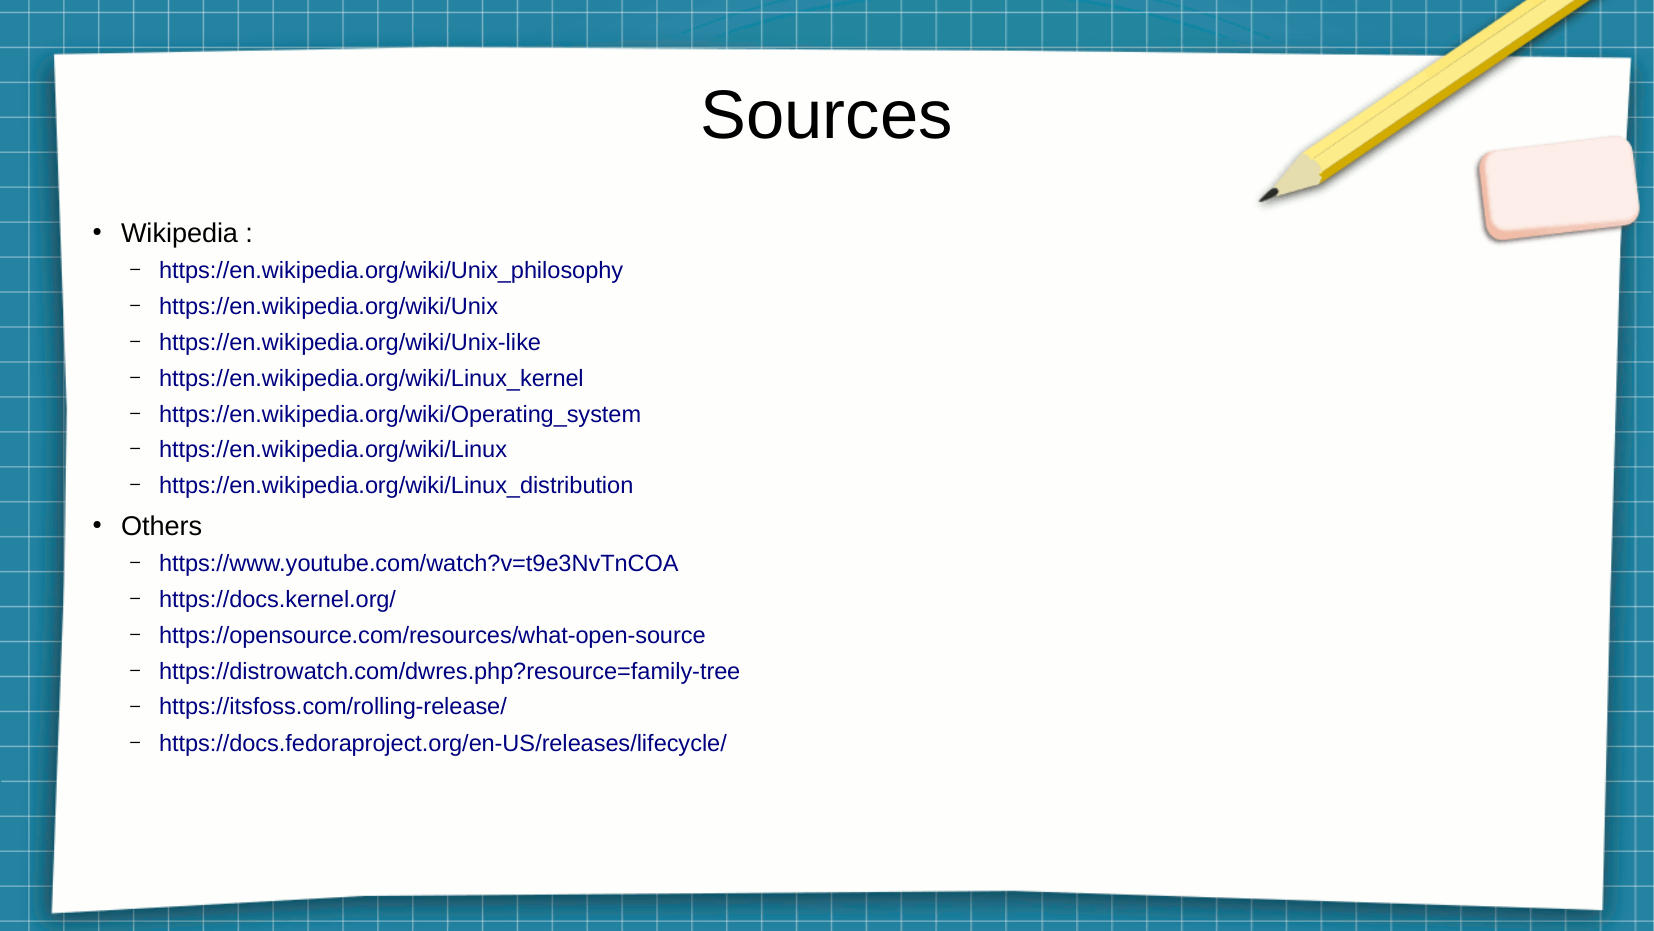

# Sources
Wikipedia :
https://en.wikipedia.org/wiki/Unix_philosophy
https://en.wikipedia.org/wiki/Unix
https://en.wikipedia.org/wiki/Unix-like
https://en.wikipedia.org/wiki/Linux_kernel
https://en.wikipedia.org/wiki/Operating_system
https://en.wikipedia.org/wiki/Linux
https://en.wikipedia.org/wiki/Linux_distribution
Others
https://www.youtube.com/watch?v=t9e3NvTnCOA
https://docs.kernel.org/
https://opensource.com/resources/what-open-source
https://distrowatch.com/dwres.php?resource=family-tree
https://itsfoss.com/rolling-release/
https://docs.fedoraproject.org/en-US/releases/lifecycle/